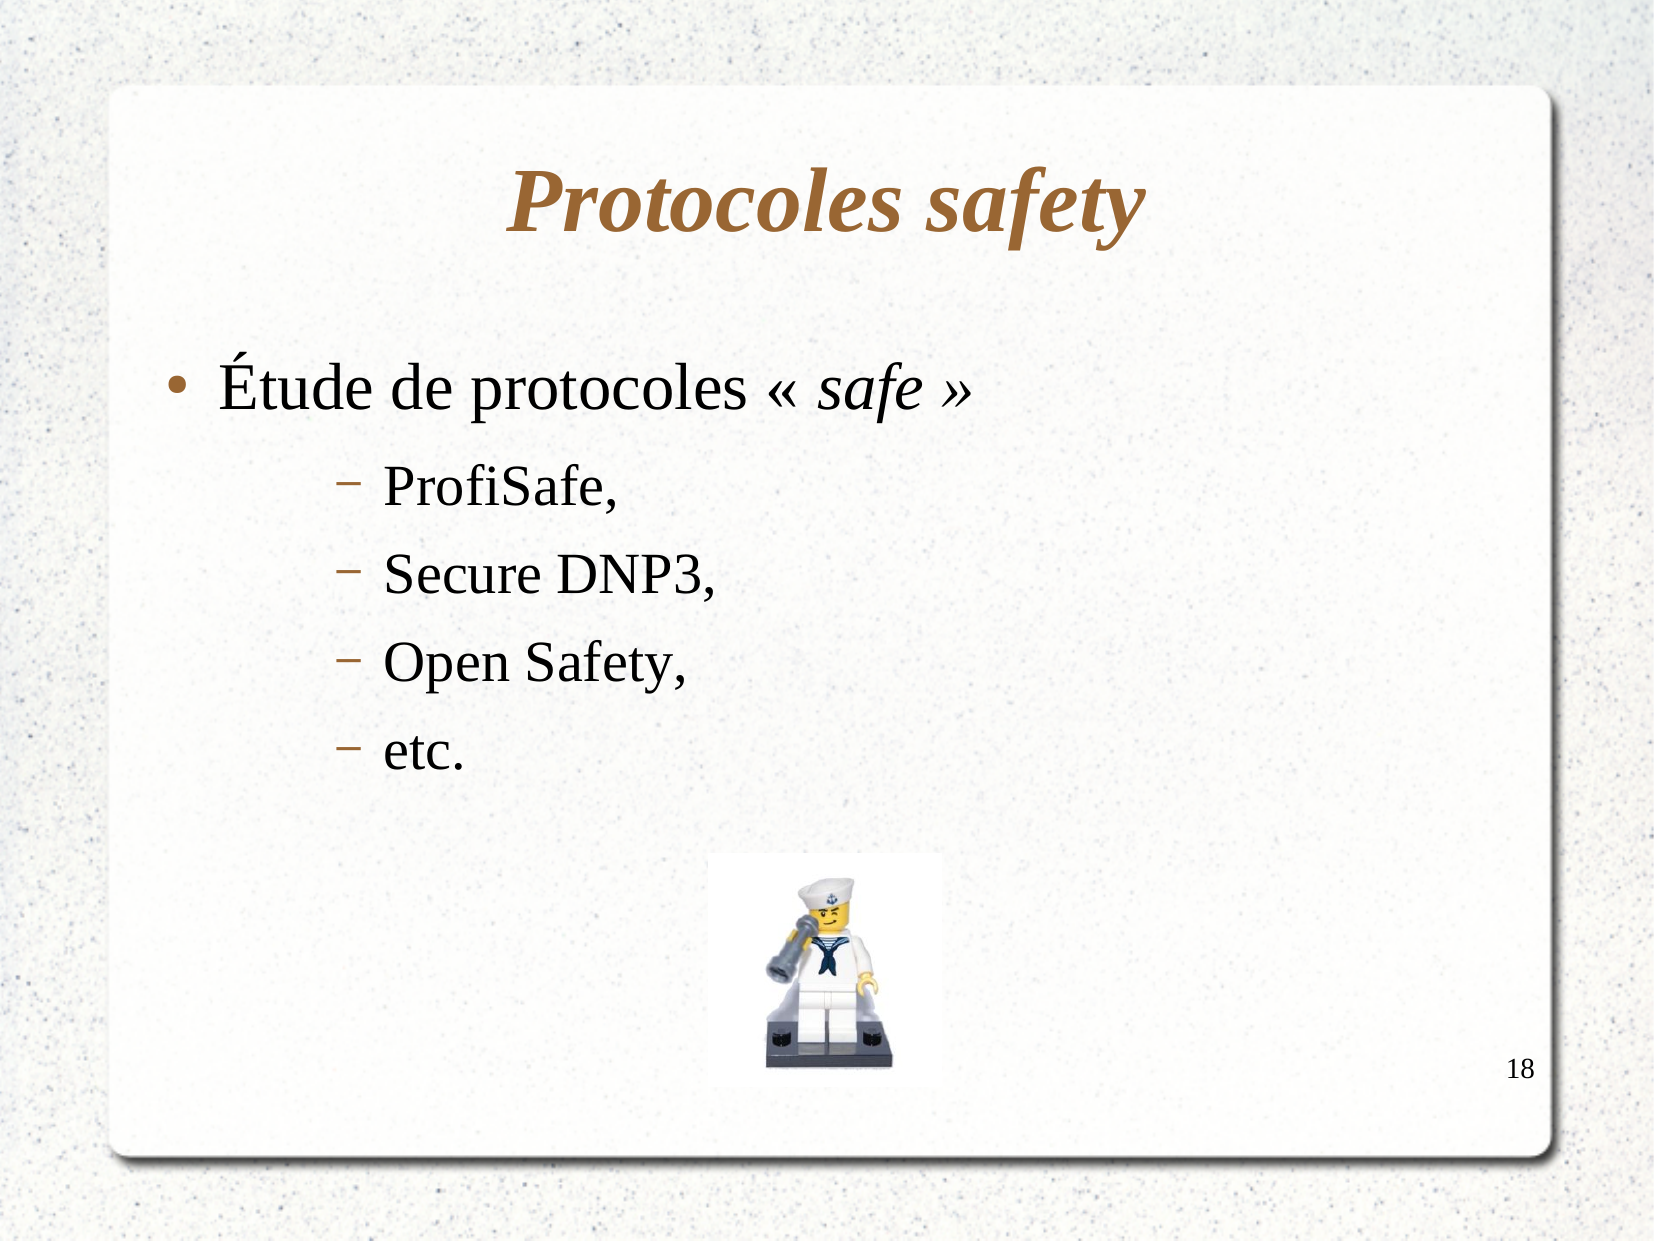

# Protocoles safety
Étude de protocoles « safe »
ProfiSafe,
Secure DNP3,
Open Safety,
etc.
18